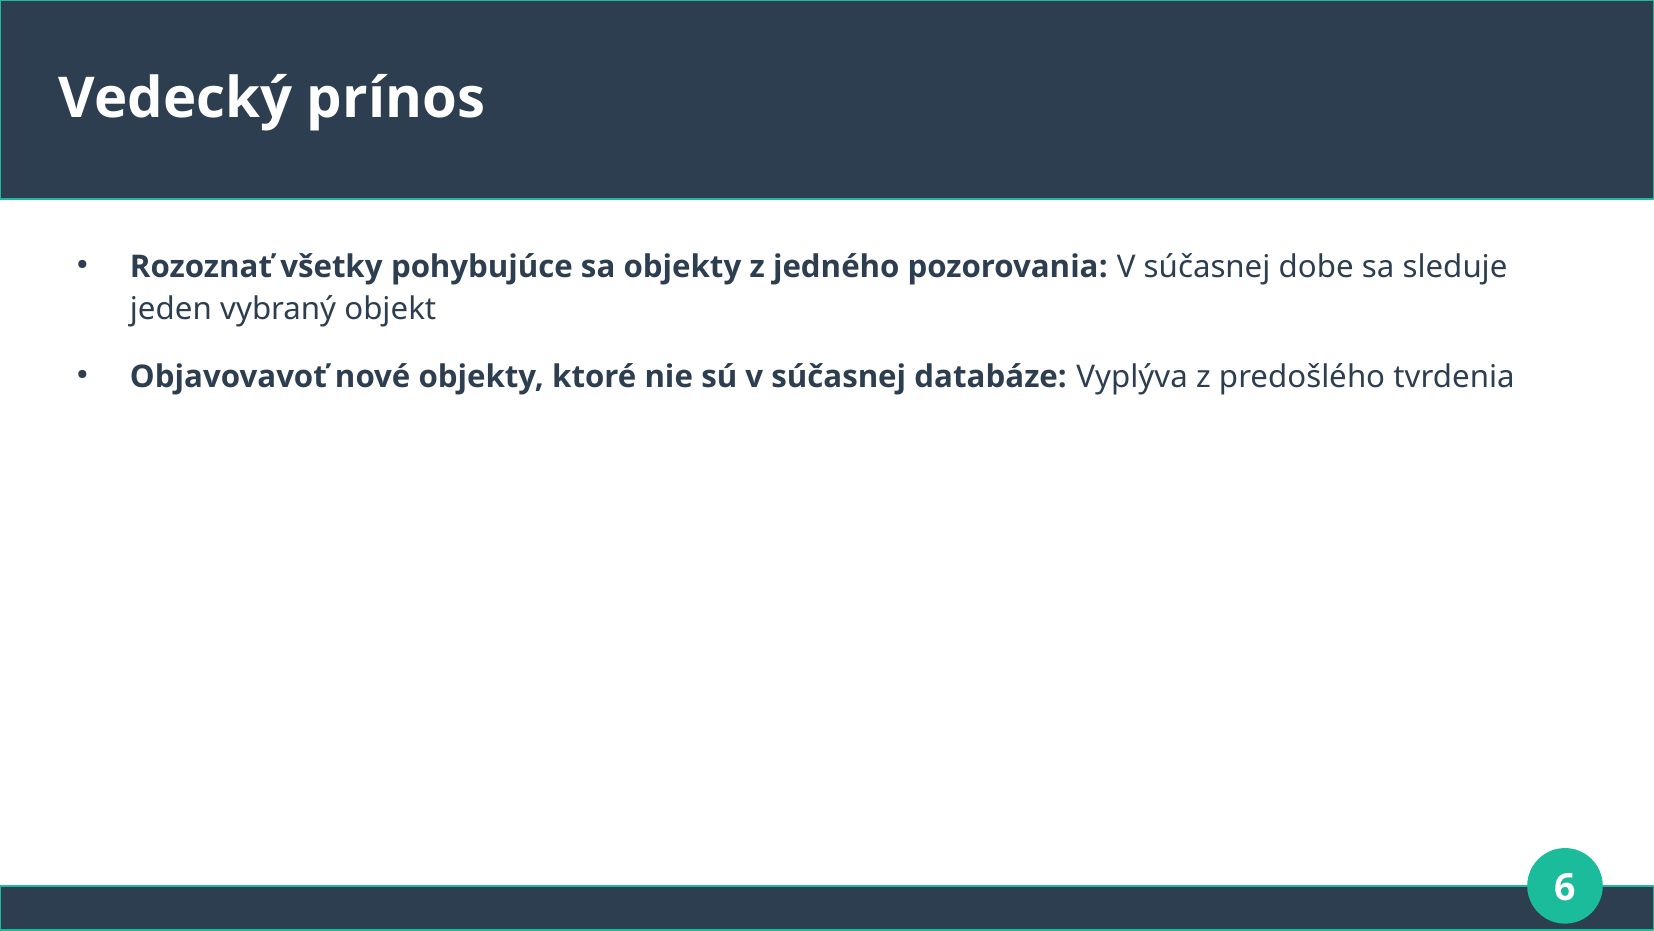

# Vedecký prínos
Rozoznať všetky pohybujúce sa objekty z jedného pozorovania: V súčasnej dobe sa sleduje jeden vybraný objekt
Objavovavoť nové objekty, ktoré nie sú v súčasnej databáze: Vyplýva z predošlého tvrdenia
6